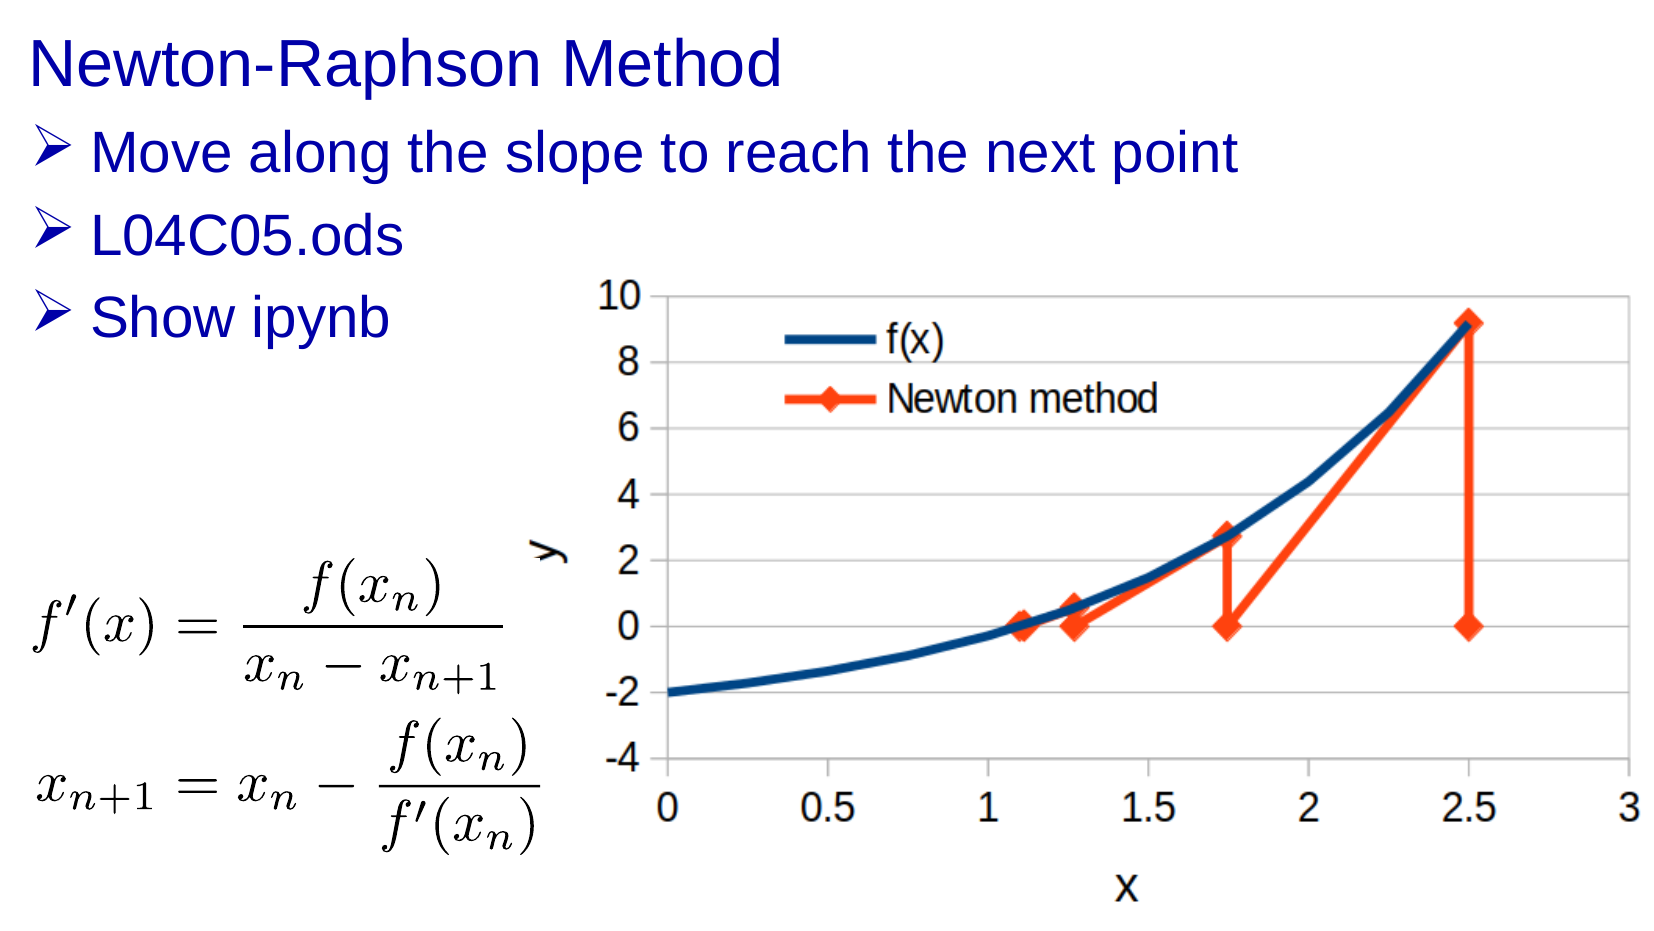

# Newton-Raphson Method
Move along the slope to reach the next point
L04C05.ods
Show ipynb